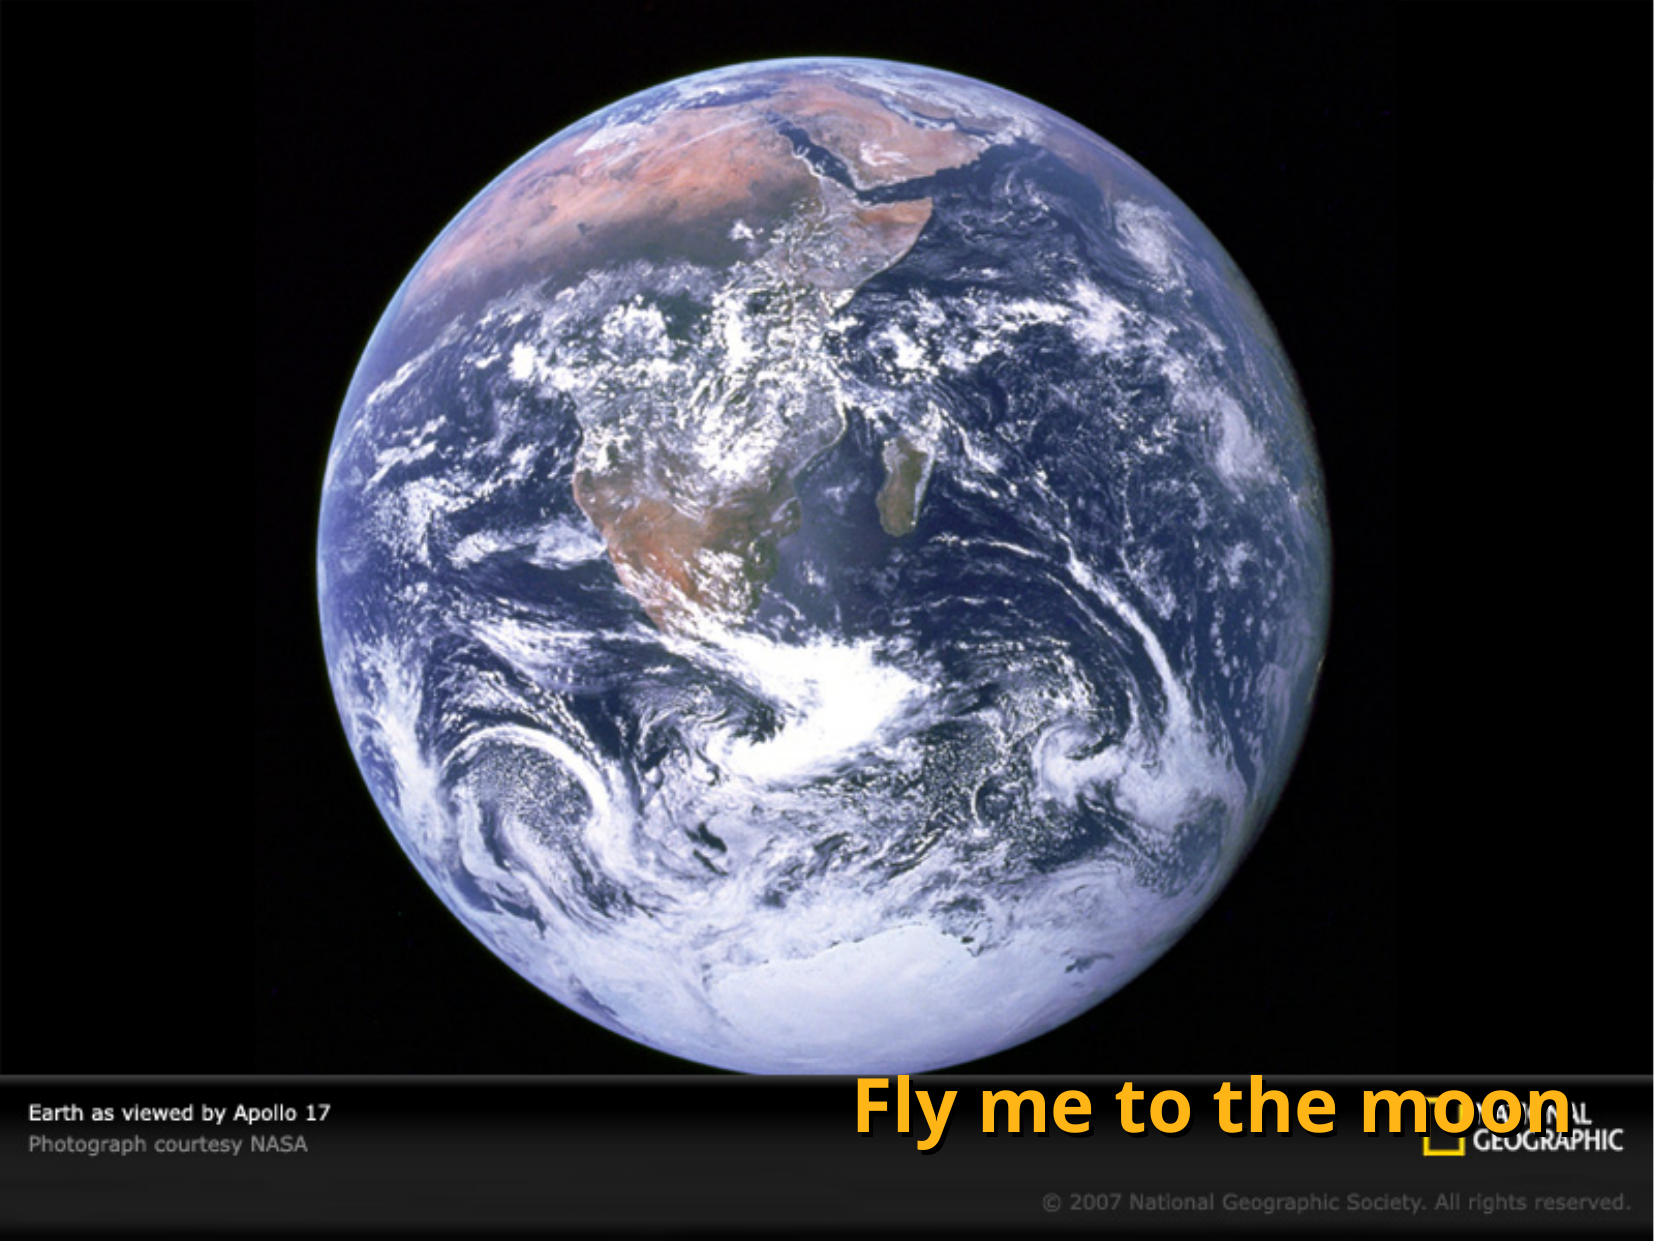

# Fly me to the moon
L. Nuñez - H. Asorey - A. Estupiñan - Fisica Para Todos
11